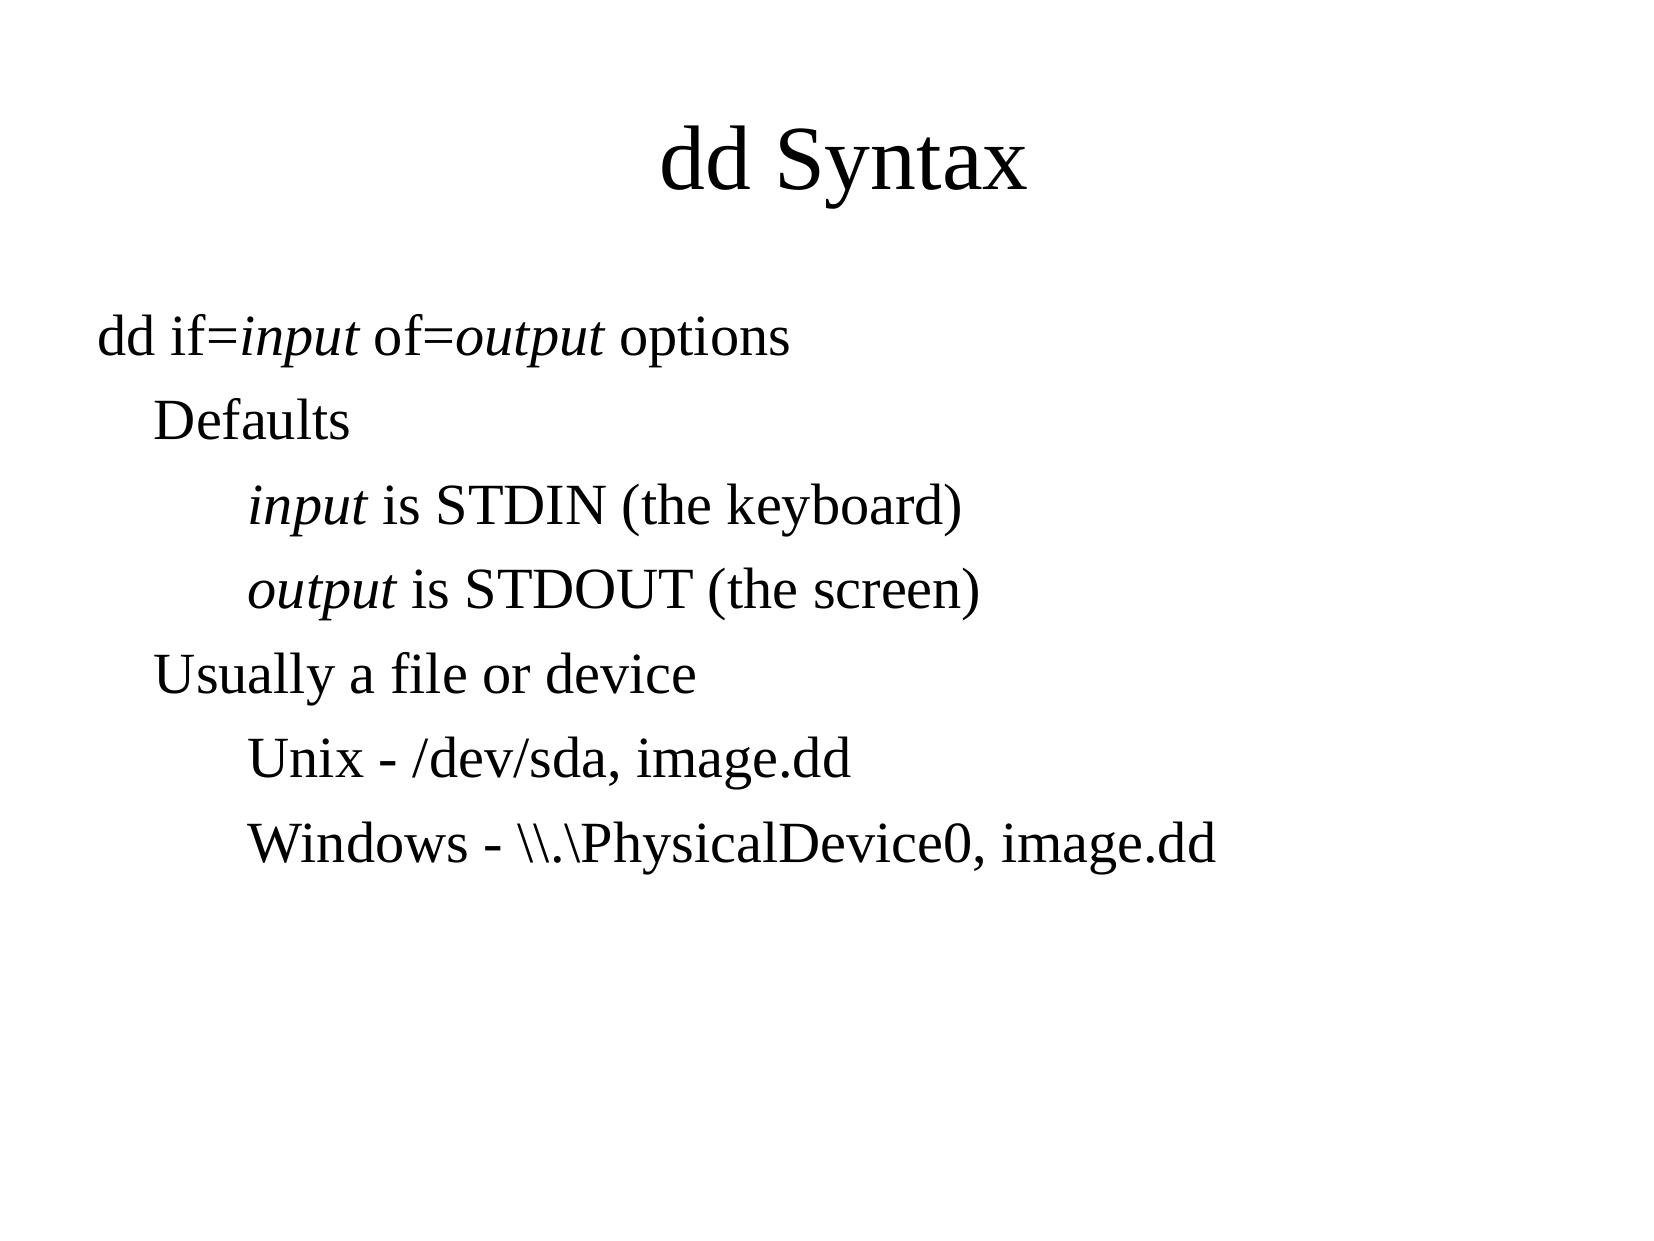

# dd Syntax
dd if=input of=output options
	Defaults
		input is STDIN (the keyboard)
		output is STDOUT (the screen)
	Usually a file or device
		Unix - /dev/sda, image.dd
		Windows - \\.\PhysicalDevice0, image.dd